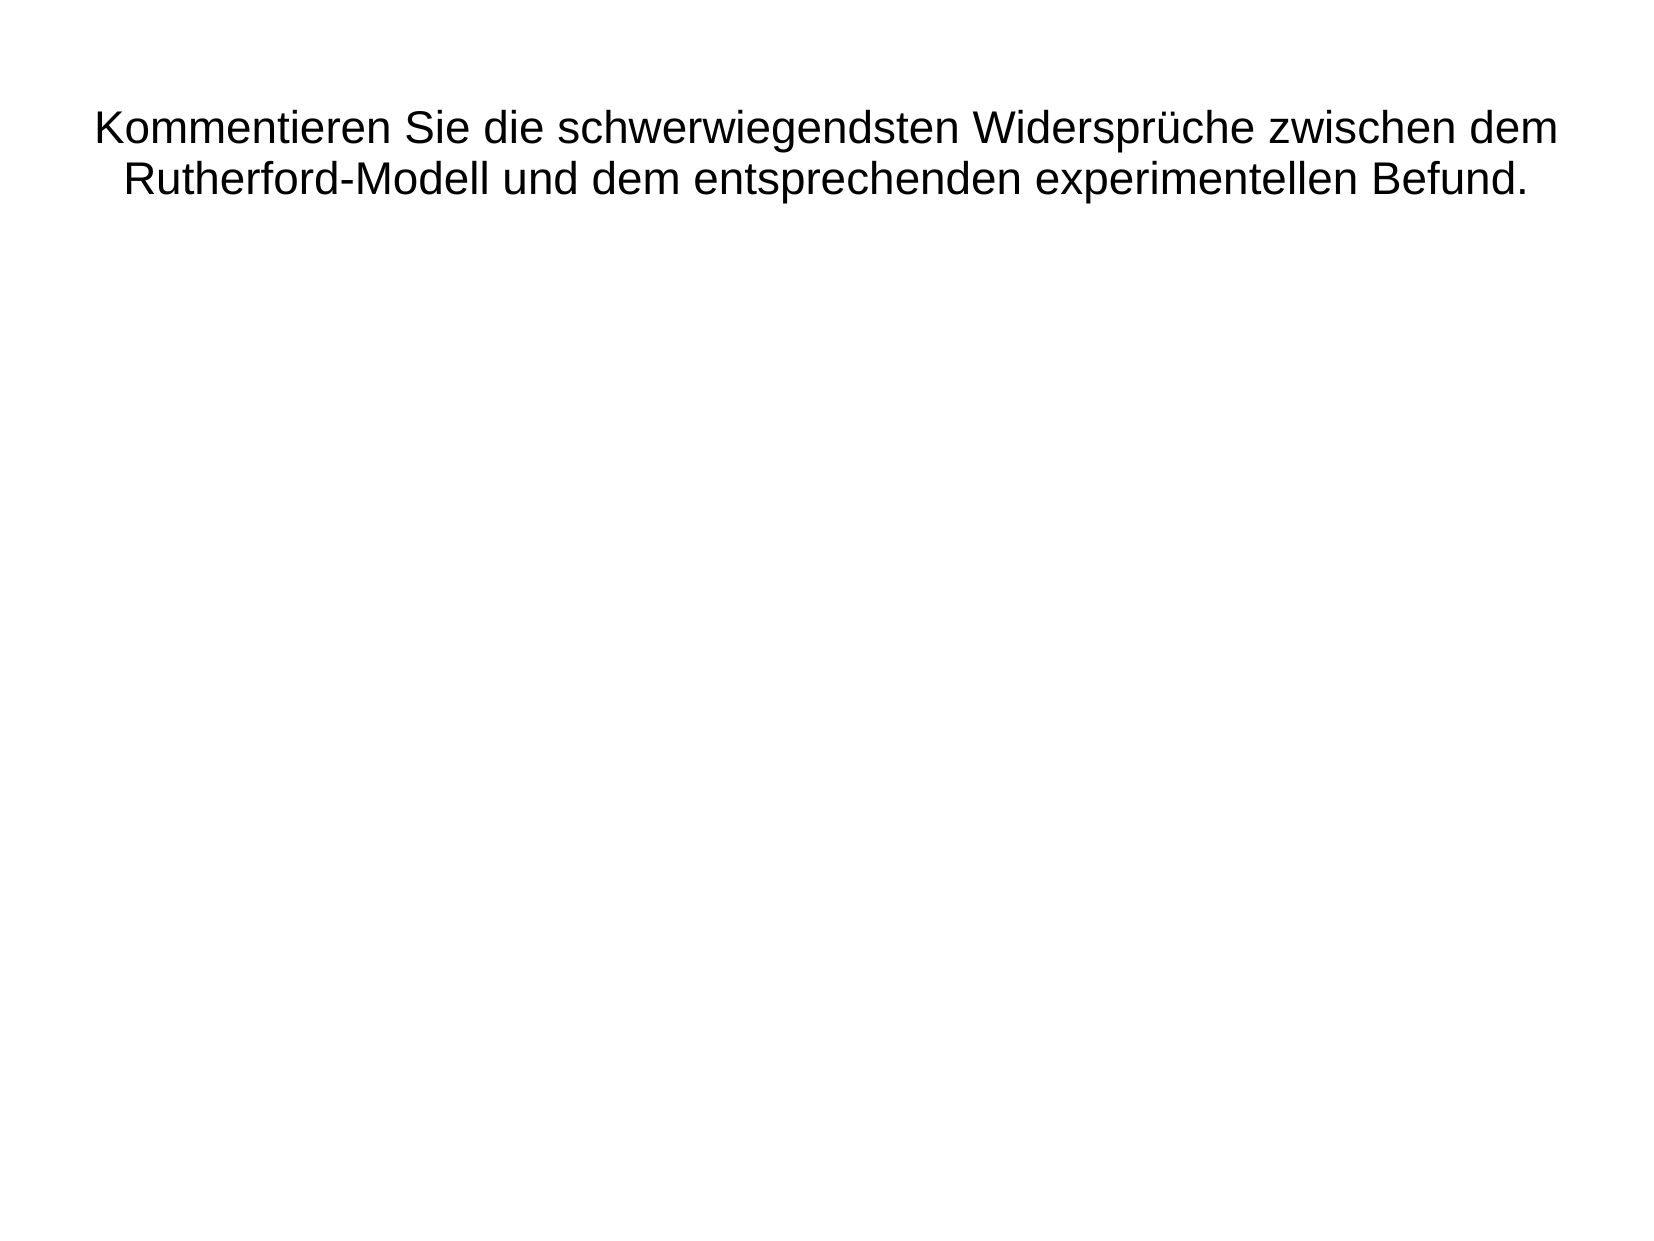

# Kommentieren Sie die schwerwiegendsten Widersprüche zwischen dem Rutherford-Modell und dem entsprechenden experimentellen Befund.